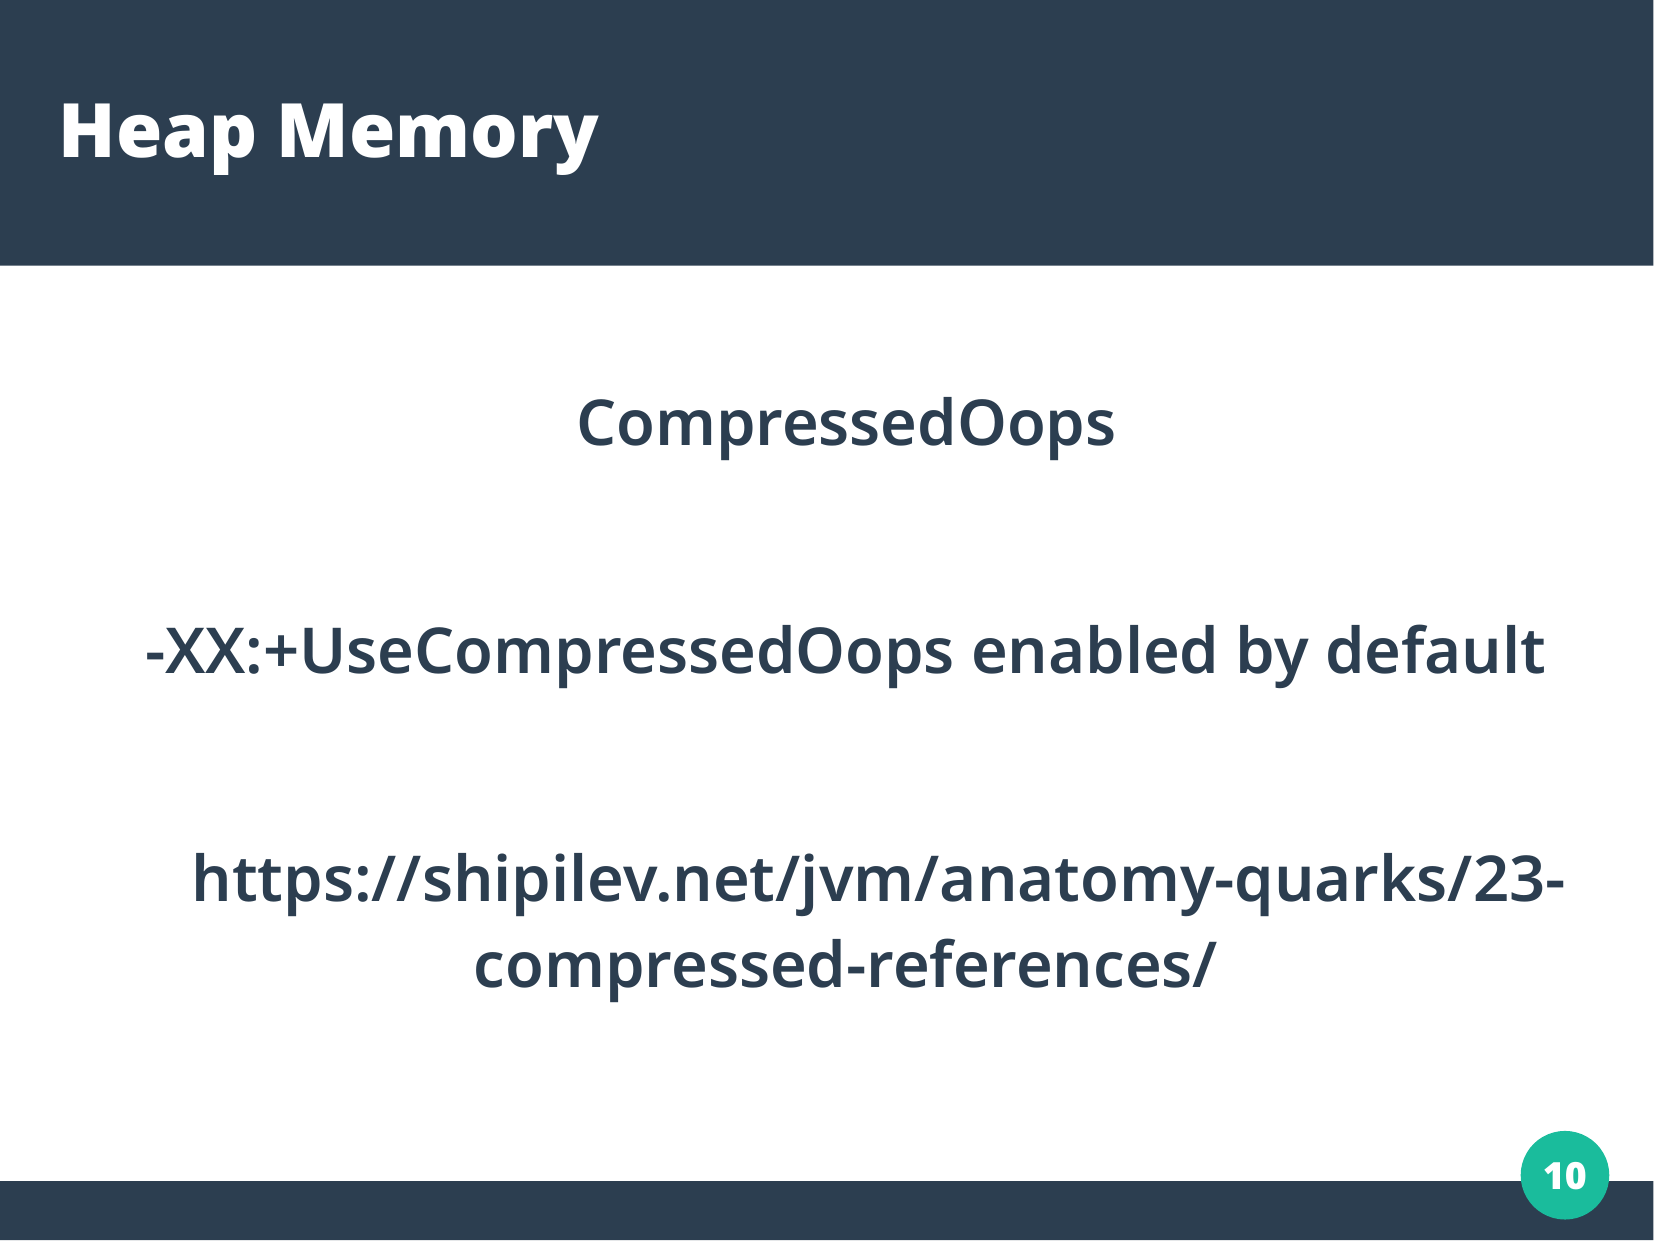

# Heap Memory
CompressedOops
-XX:+UseCompressedOops enabled by default
 https://shipilev.net/jvm/anatomy-quarks/23-compressed-references/
10